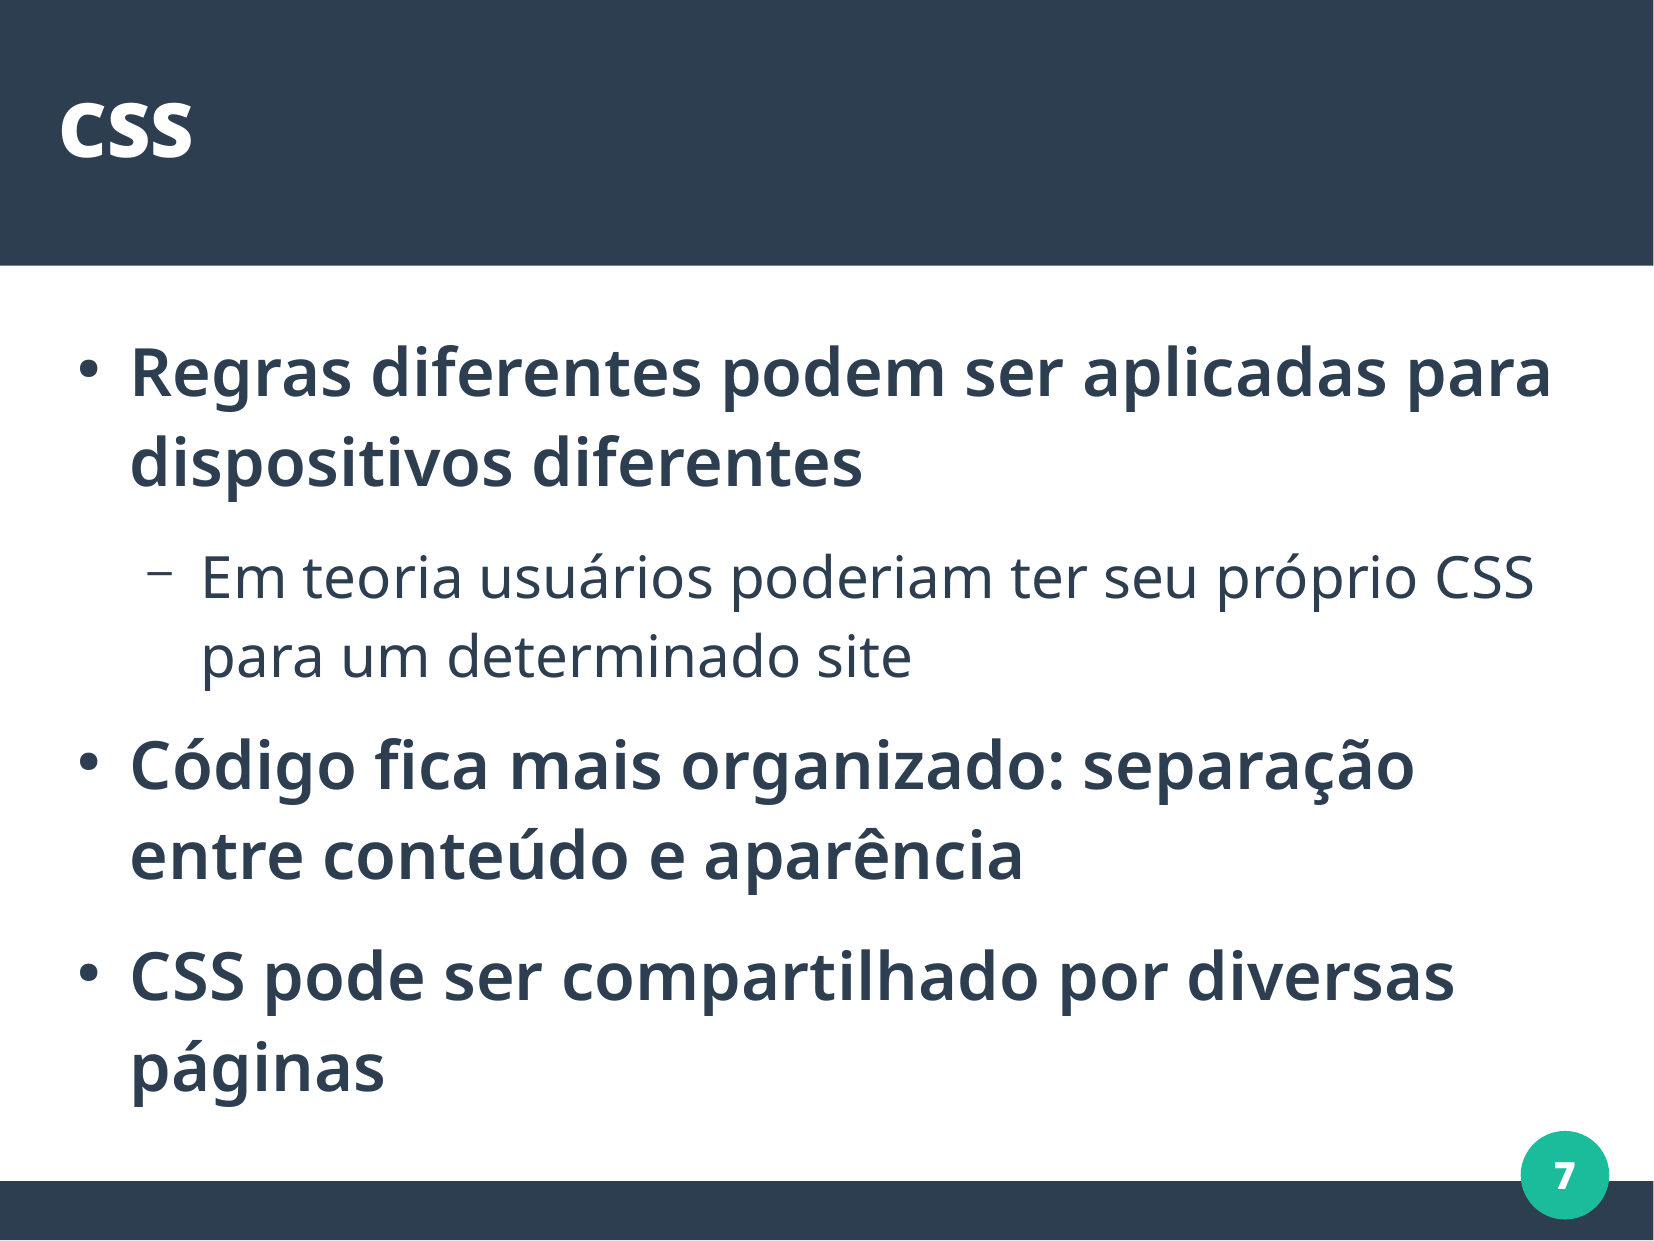

# CSS
Regras diferentes podem ser aplicadas para dispositivos diferentes
Em teoria usuários poderiam ter seu próprio CSS para um determinado site
Código fica mais organizado: separação entre conteúdo e aparência
CSS pode ser compartilhado por diversas páginas
7